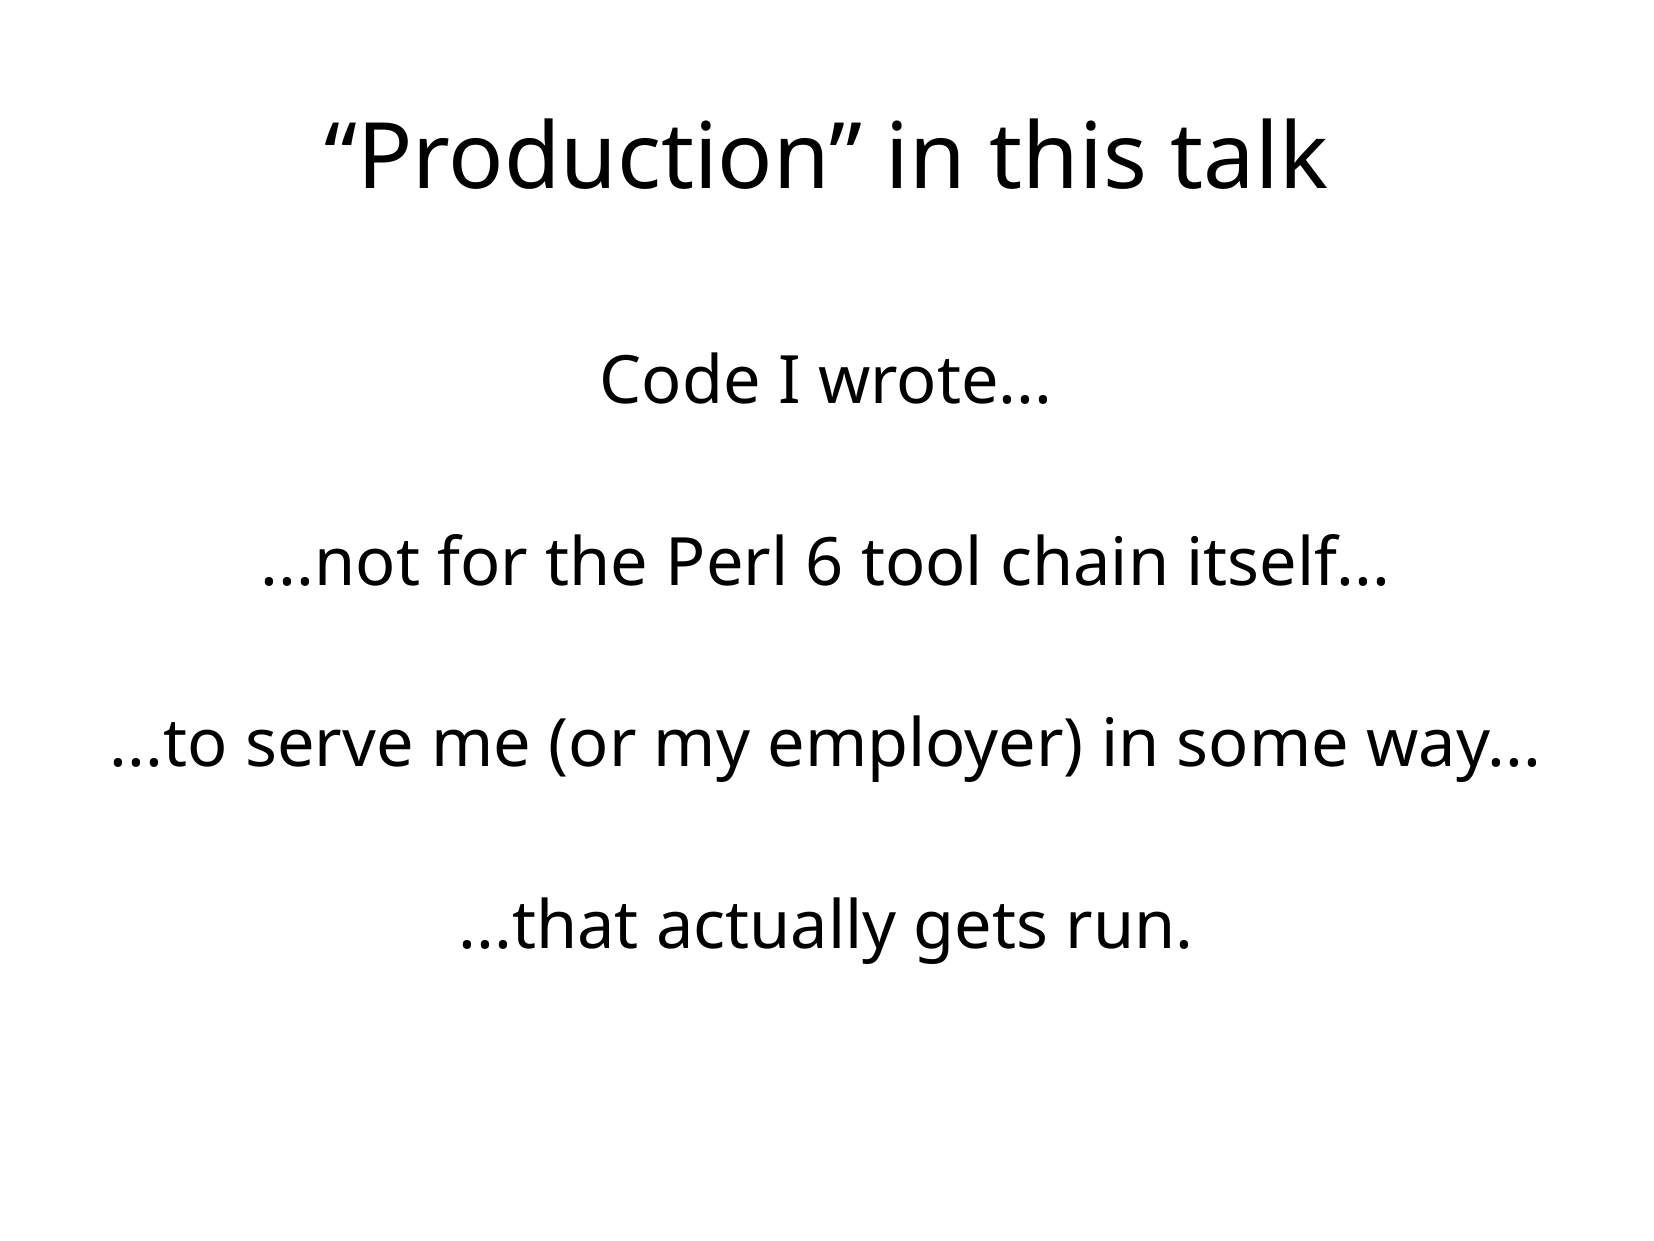

# “Production” in this talk
Code I wrote...
...not for the Perl 6 tool chain itself...
...to serve me (or my employer) in some way...
...that actually gets run.